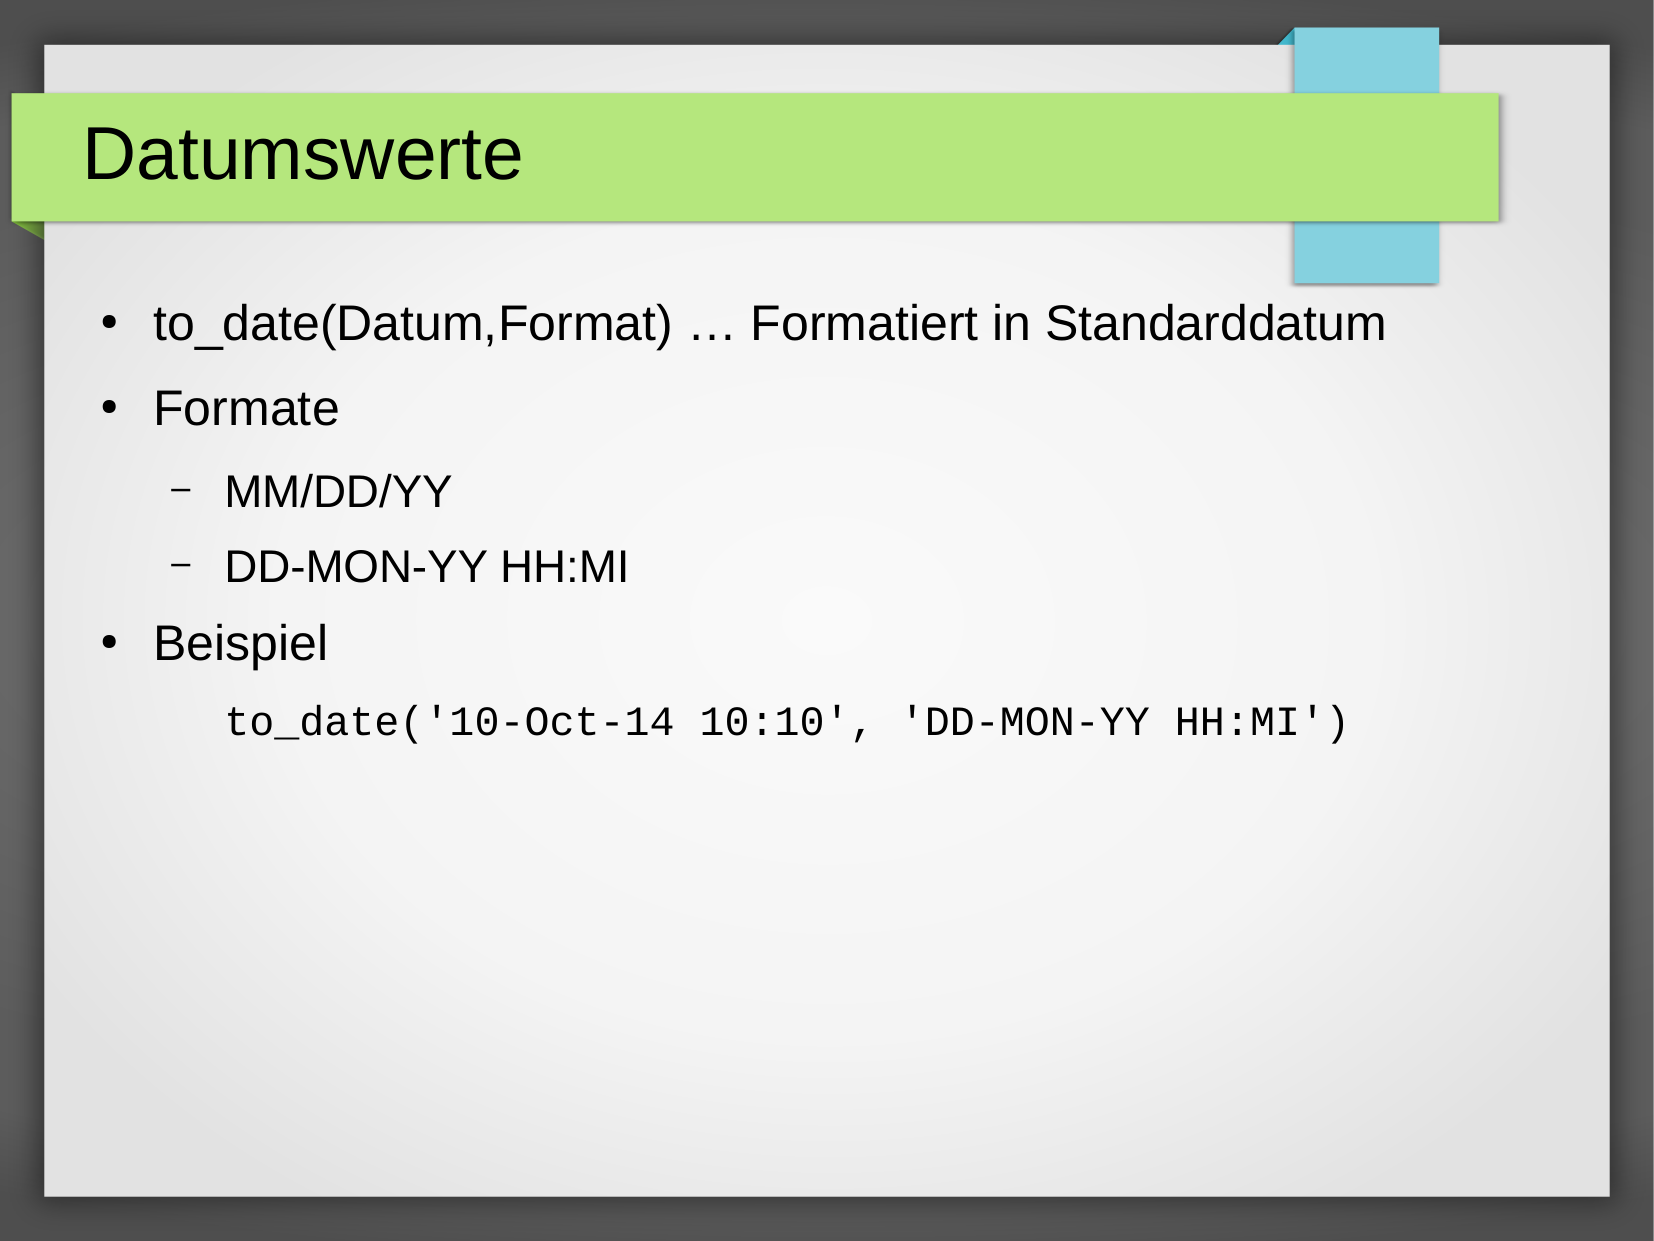

# Datumswerte
to_date(Datum,Format) … Formatiert in Standarddatum
Formate
MM/DD/YY
DD-MON-YY HH:MI
Beispiel
to_date('10-Oct-14 10:10', 'DD-MON-YY HH:MI')